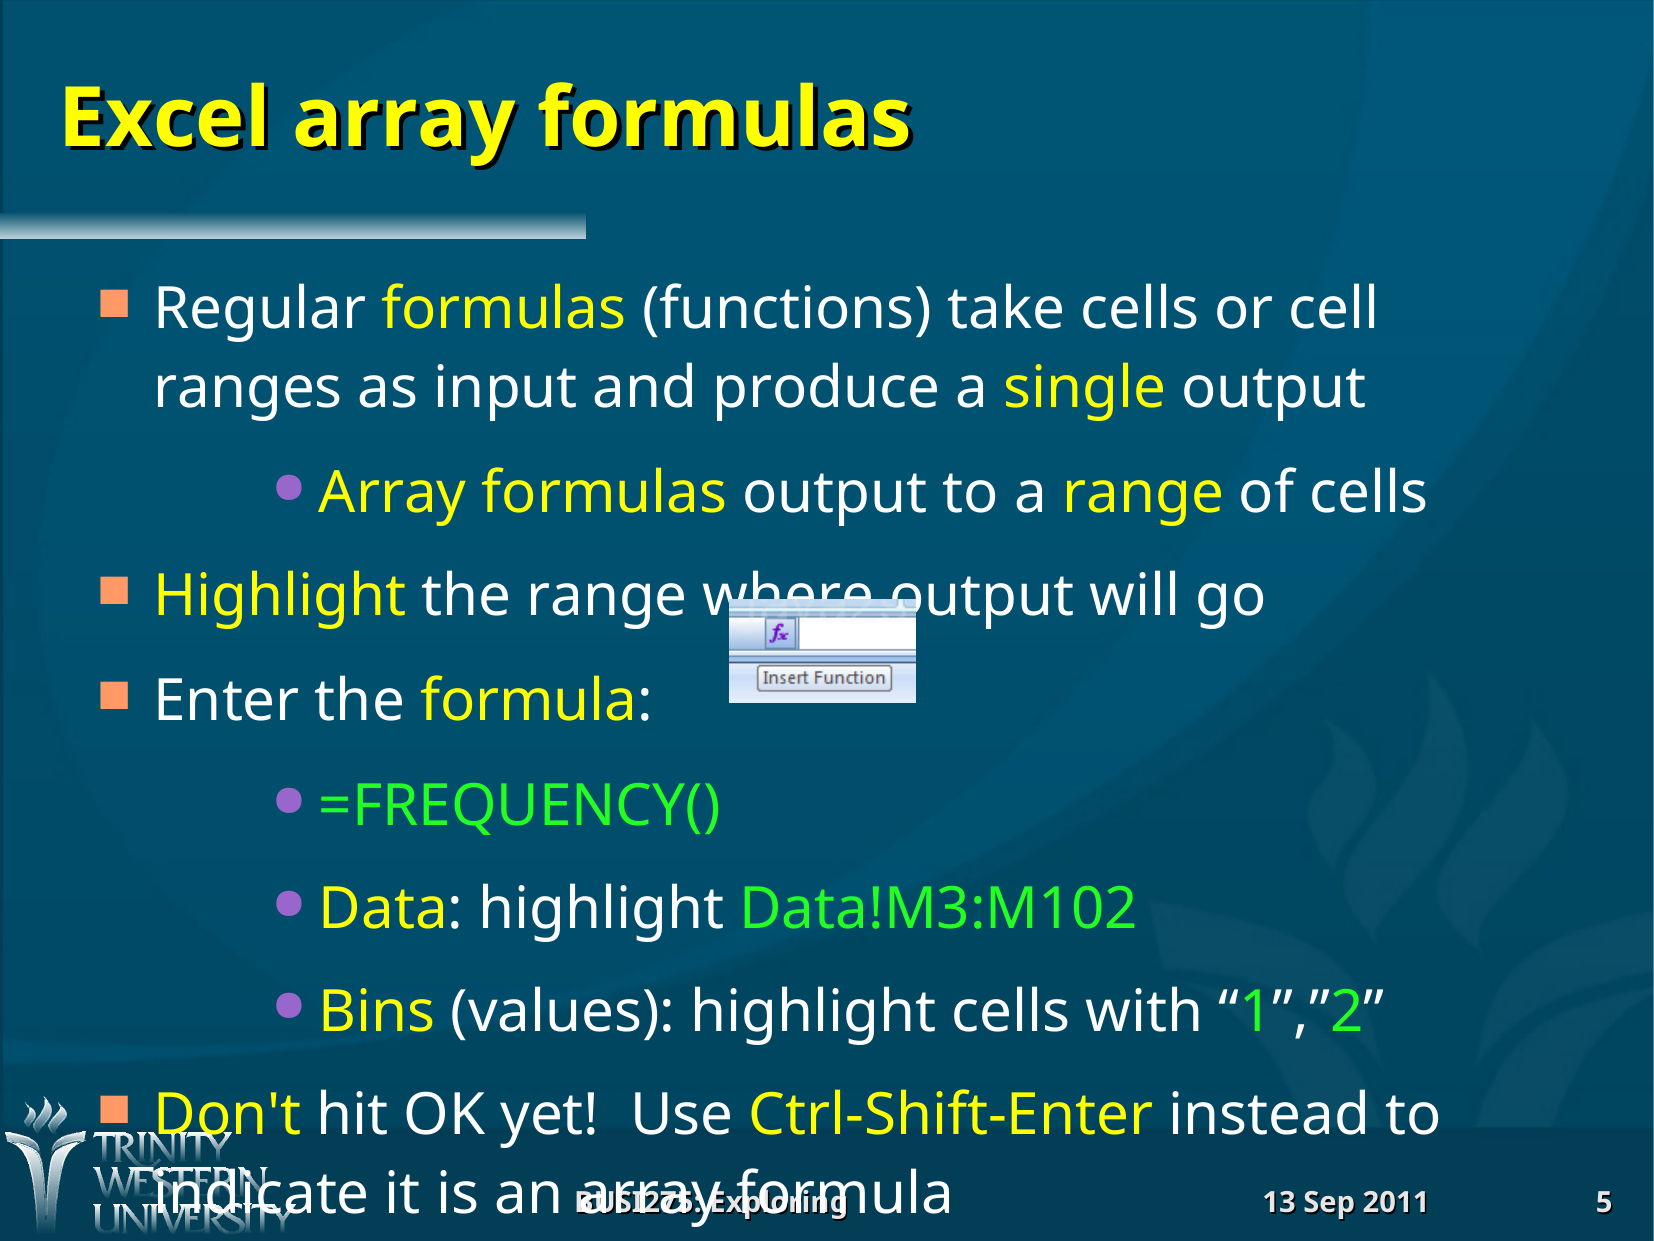

# Excel array formulas
Regular formulas (functions) take cells or cell ranges as input and produce a single output
Array formulas output to a range of cells
Highlight the range where output will go
Enter the formula:
=FREQUENCY()
Data: highlight Data!M3:M102
Bins (values): highlight cells with “1”,”2”
Don't hit OK yet! Use Ctrl-Shift-Enter instead to indicate it is an array formula
BUSI275: Exploring
13 Sep 2011
5